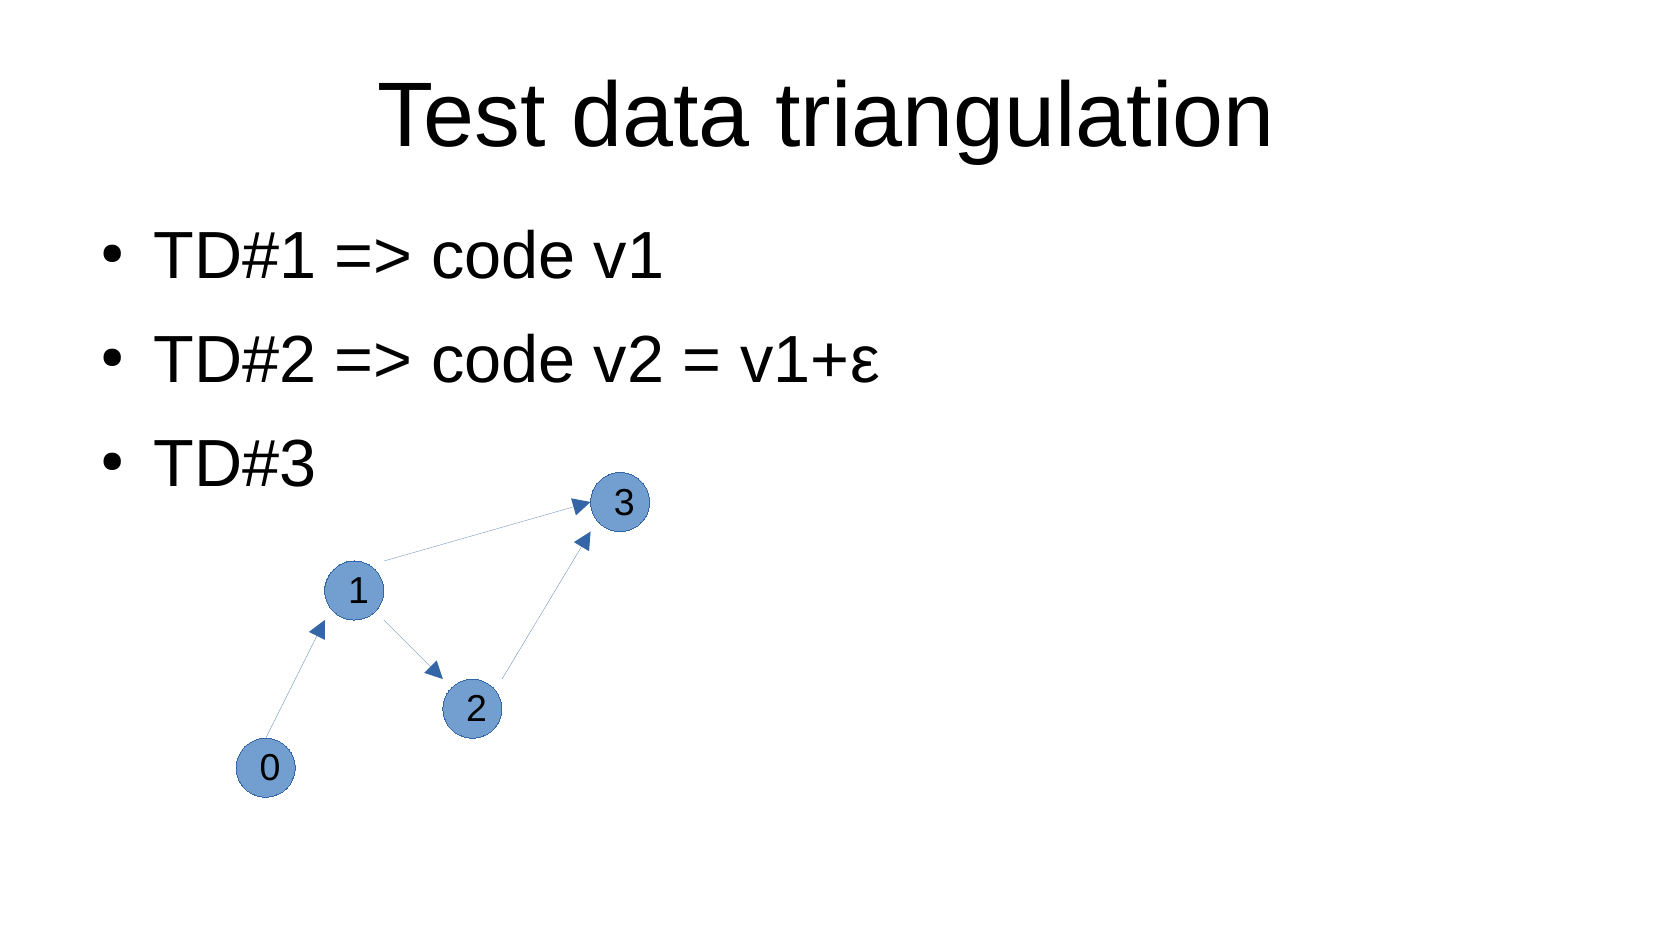

# Test data triangulation
TD#1 => code v1
TD#2 => code v2 = v1+ε
TD#3
3
1
2
0